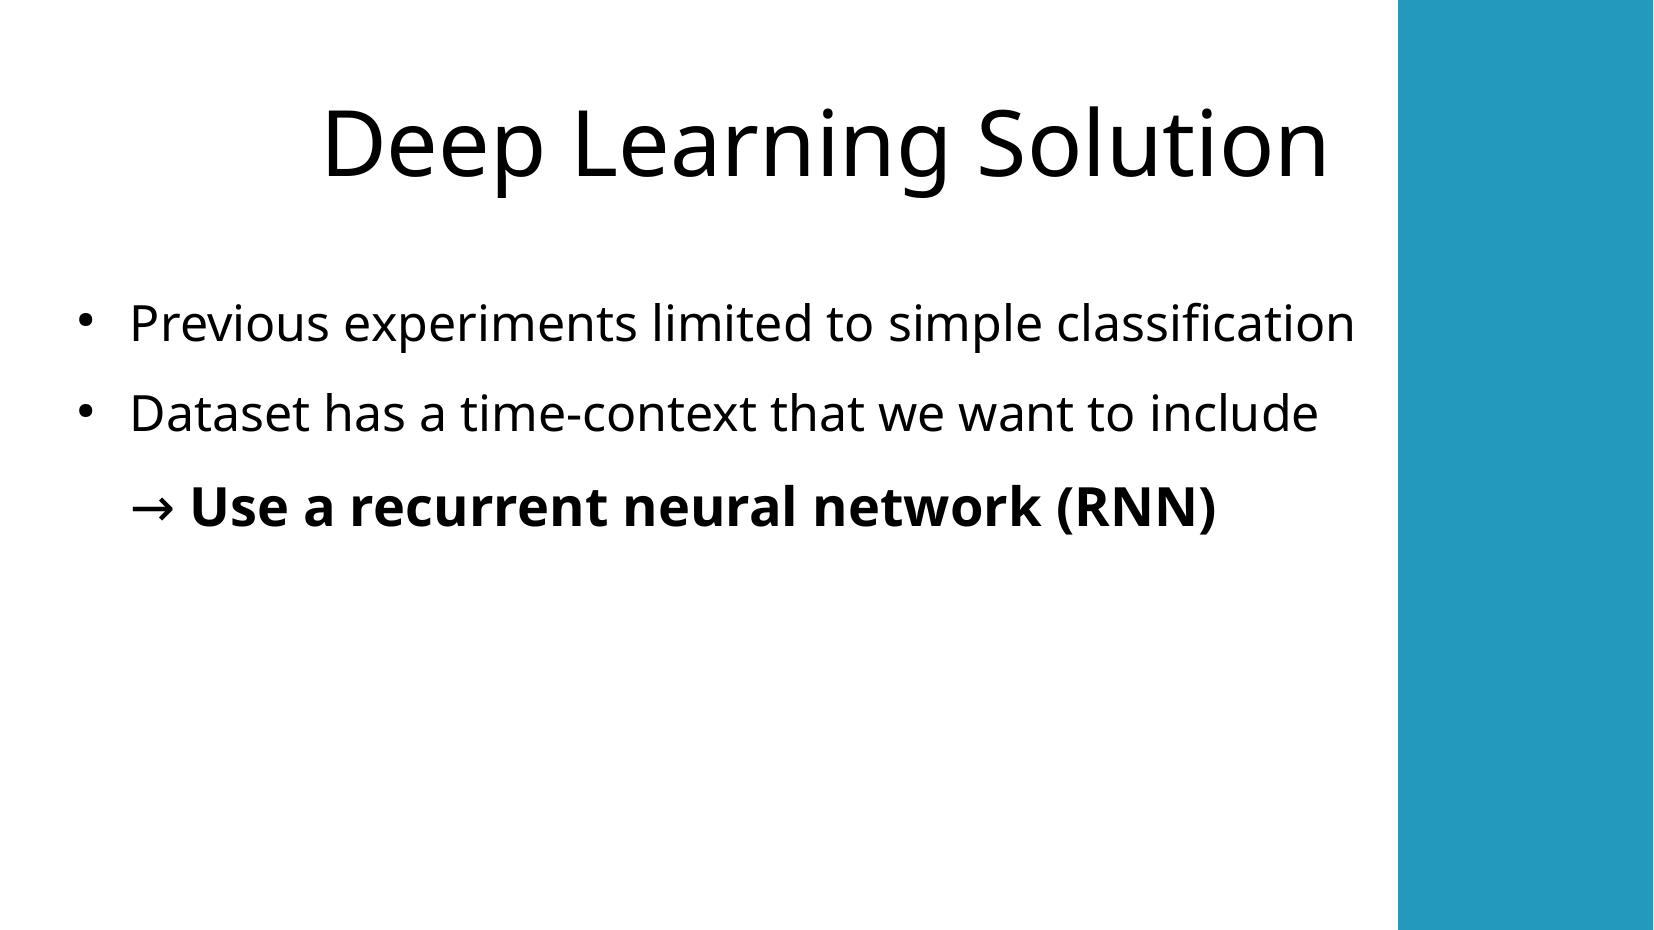

# Deep Learning Solution
Previous experiments limited to simple classification
Dataset has a time-context that we want to include
→ Use a recurrent neural network (RNN)